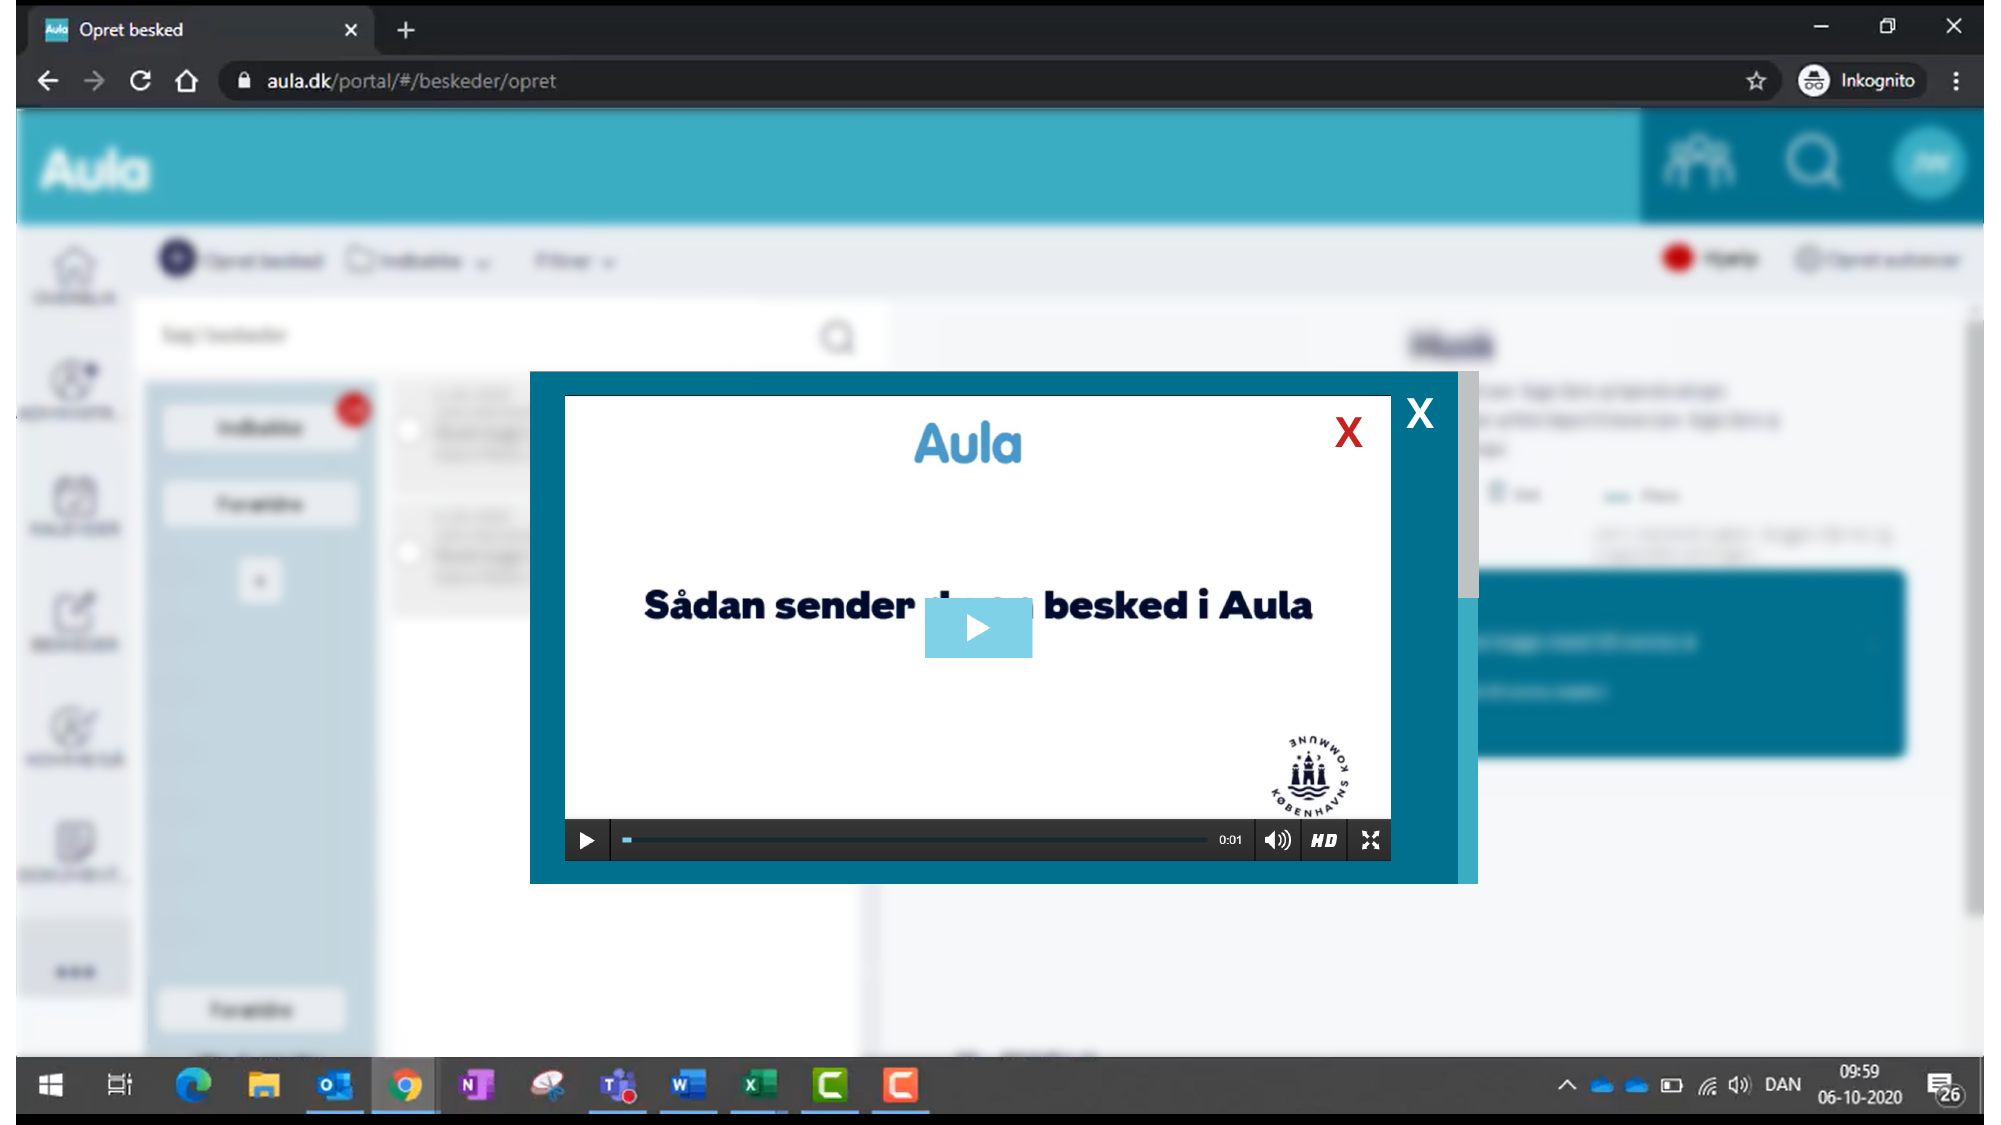

Guide
X
6
X
Indbakke
2
Elever
Sådan sender du en besked i Aula
8. oktober 2021
2
Forældre
1
Lærer
Sådan opretter du en ny indbakke
15. oktober 2022
1
Ledelse
Andet